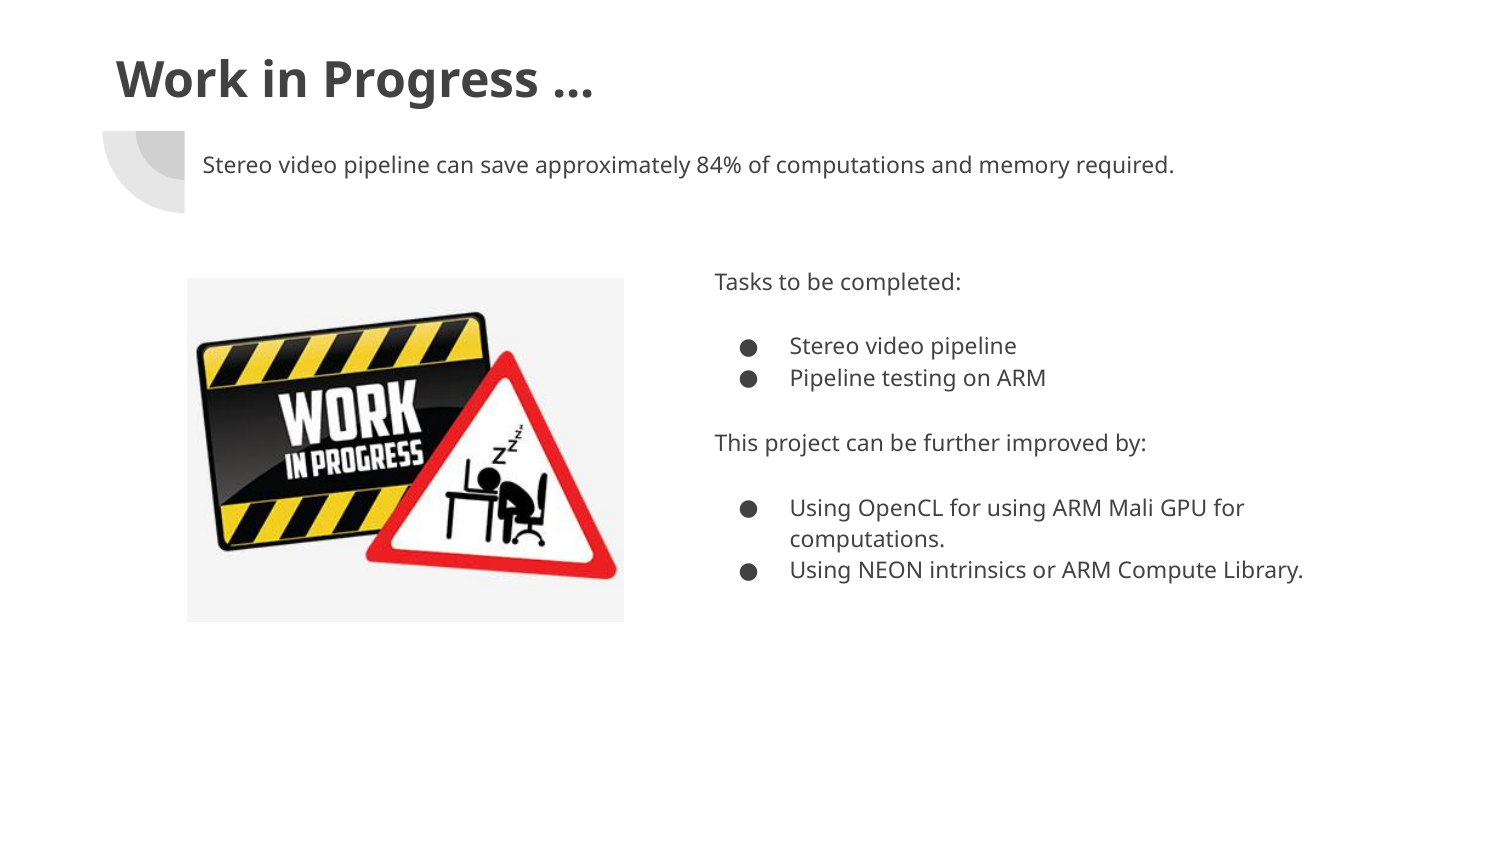

# Work in Progress ...
Stereo video pipeline can save approximately 84% of computations and memory required.
Tasks to be completed:
Stereo video pipeline
Pipeline testing on ARM
This project can be further improved by:
Using OpenCL for using ARM Mali GPU for computations.
Using NEON intrinsics or ARM Compute Library.